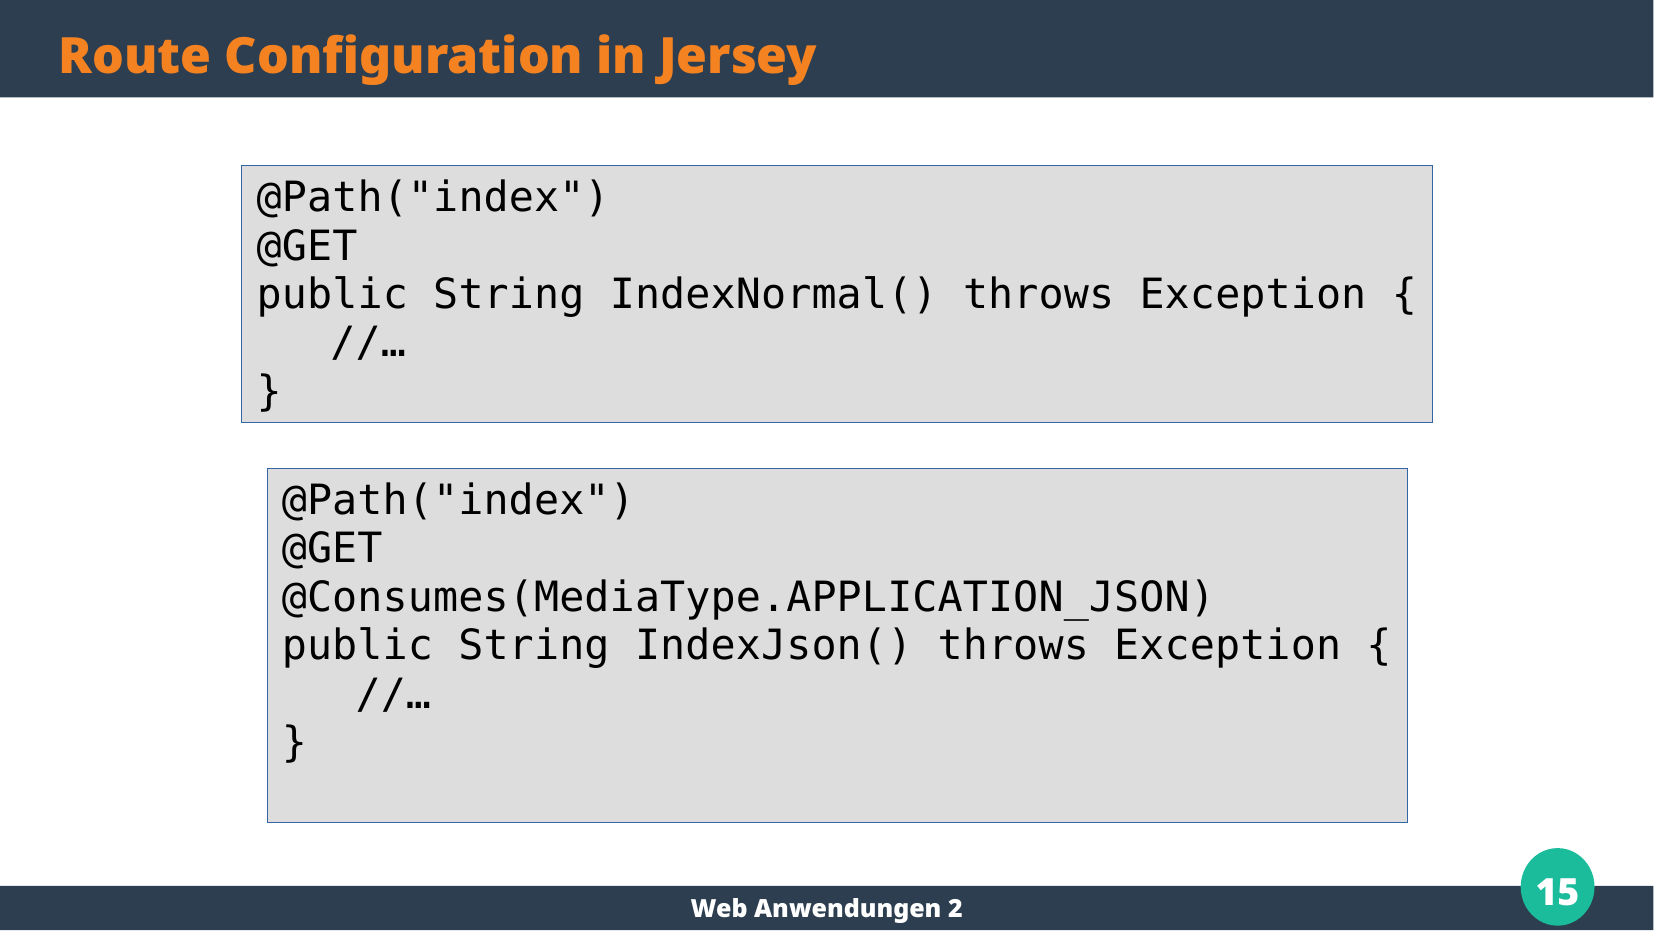

# Route Configuration in Jersey
@Path("index")
@GET
public String IndexNormal() throws Exception {
	//…
}
@Path("index")
@GET
@Consumes(MediaType.APPLICATION_JSON)
public String IndexJson() throws Exception {
	//…
}
15